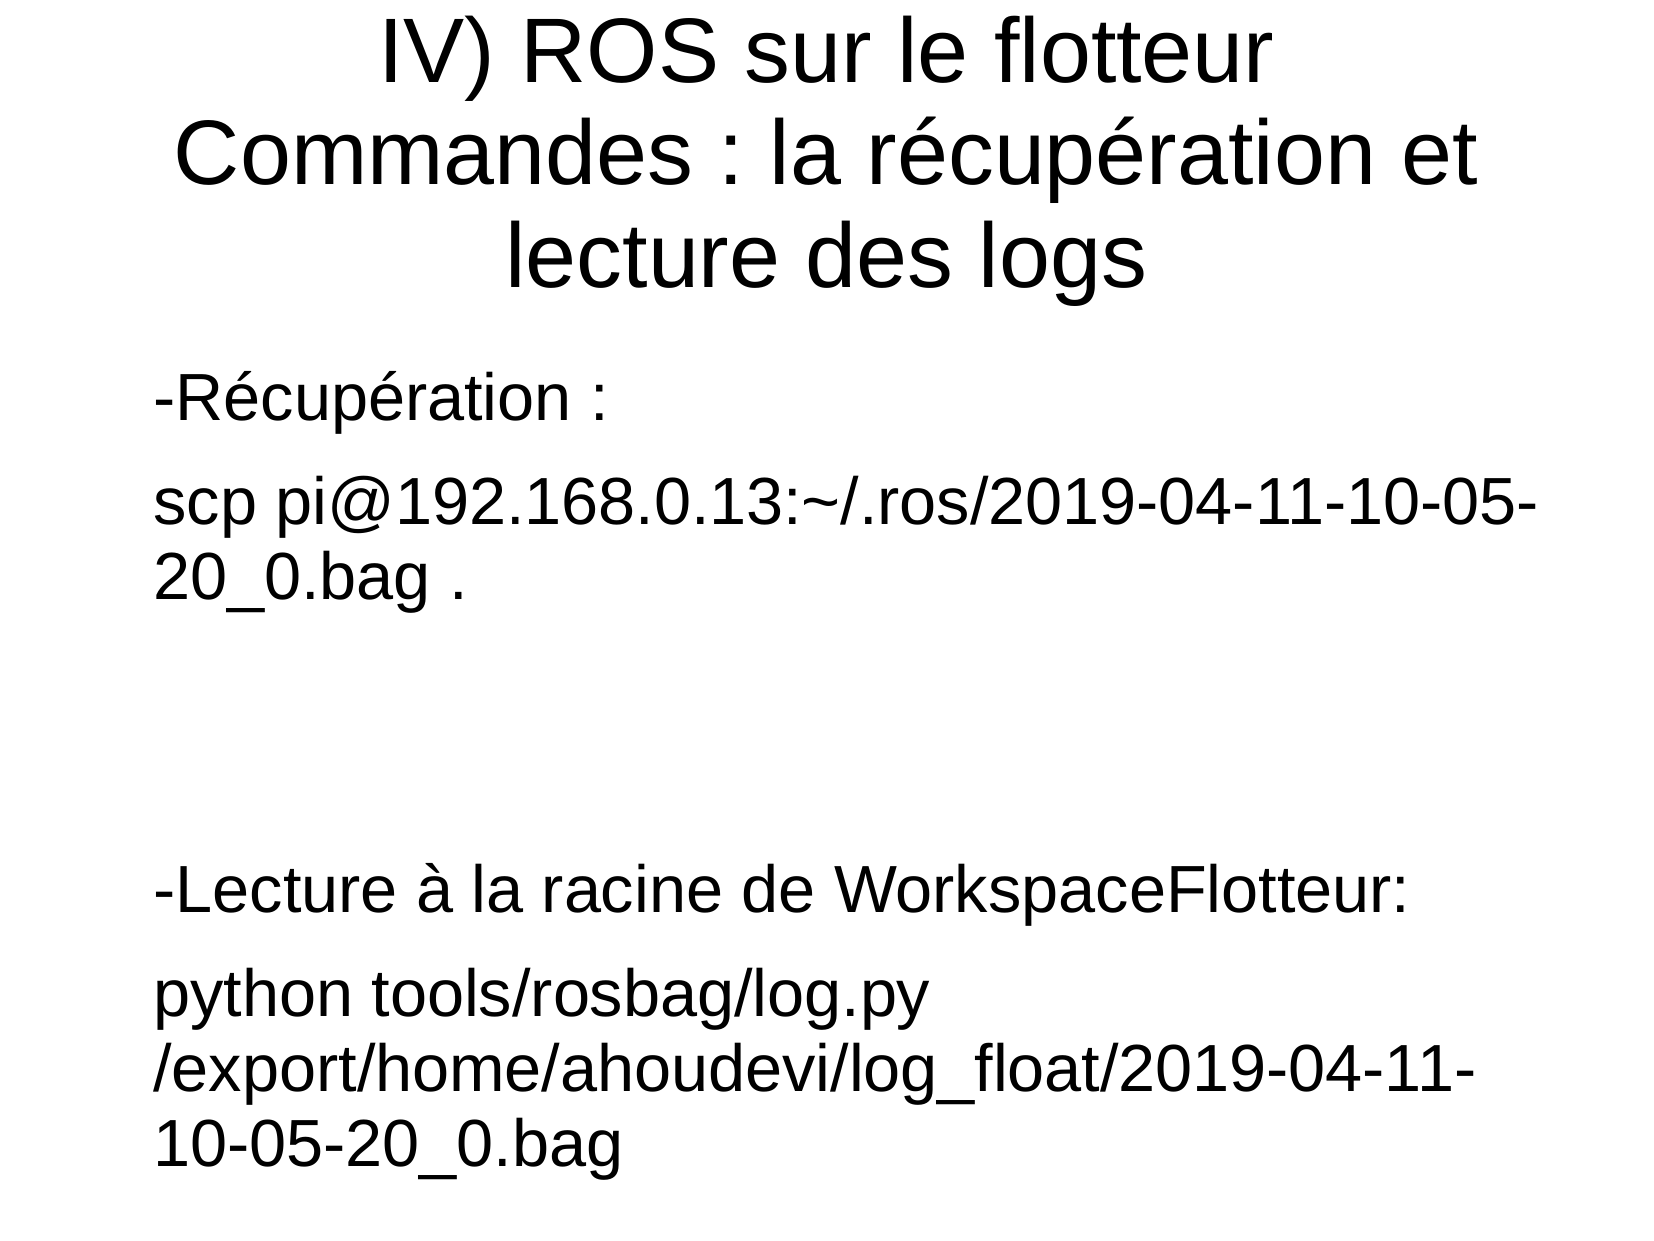

IV) ROS sur le flotteur
Commandes : la récupération et lecture des logs
# -Récupération :
scp pi@192.168.0.13:~/.ros/2019-04-11-10-05-20_0.bag .
-Lecture à la racine de WorkspaceFlotteur:
python tools/rosbag/log.py /export/home/ahoudevi/log_float/2019-04-11-10-05-20_0.bag